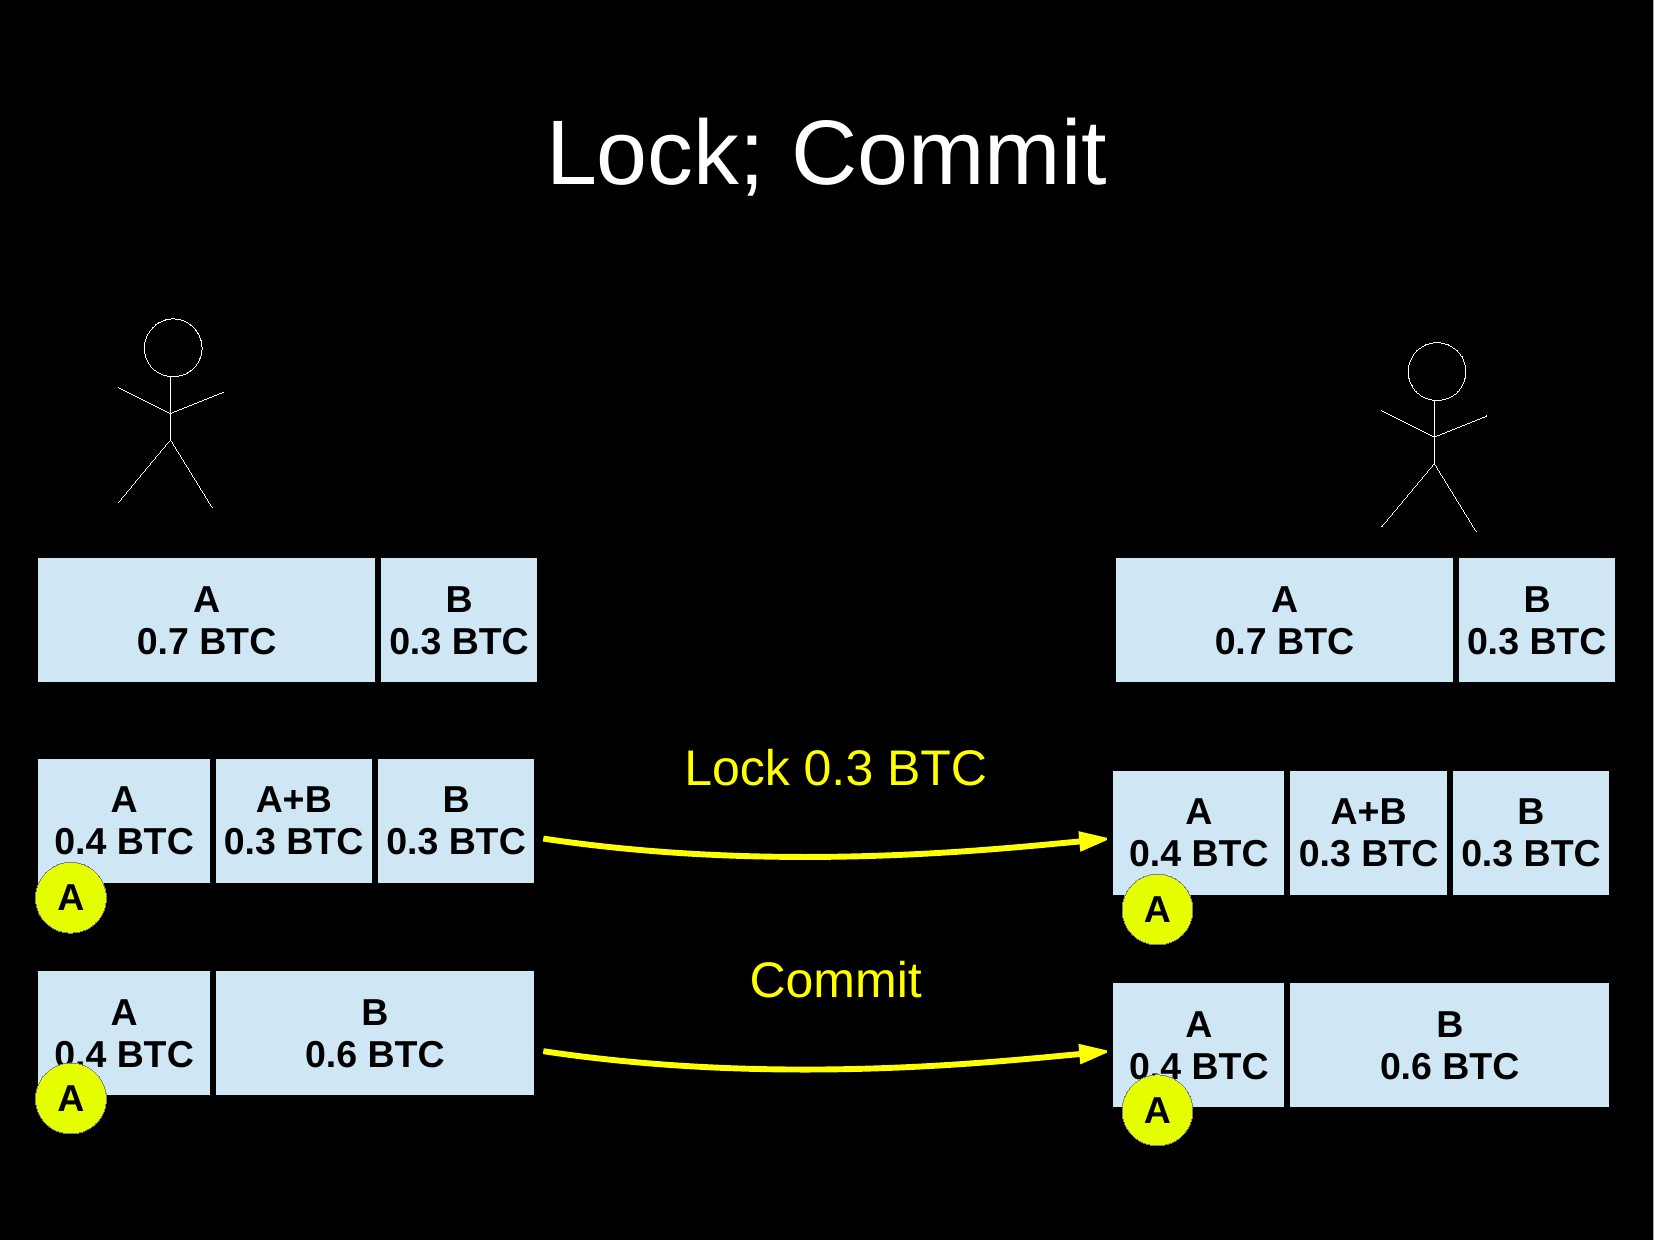

# Lock; Commit
A
0.7 BTC
B
0.3 BTC
A
0.7 BTC
B
0.3 BTC
Lock 0.3 BTC
A
0.4 BTC
A+B
0.3 BTC
B
0.3 BTC
A
0.4 BTC
A+B
0.3 BTC
B
0.3 BTC
A
A
Commit
A
0.4 BTC
B
0.6 BTC
A
0.4 BTC
B
0.6 BTC
A
A